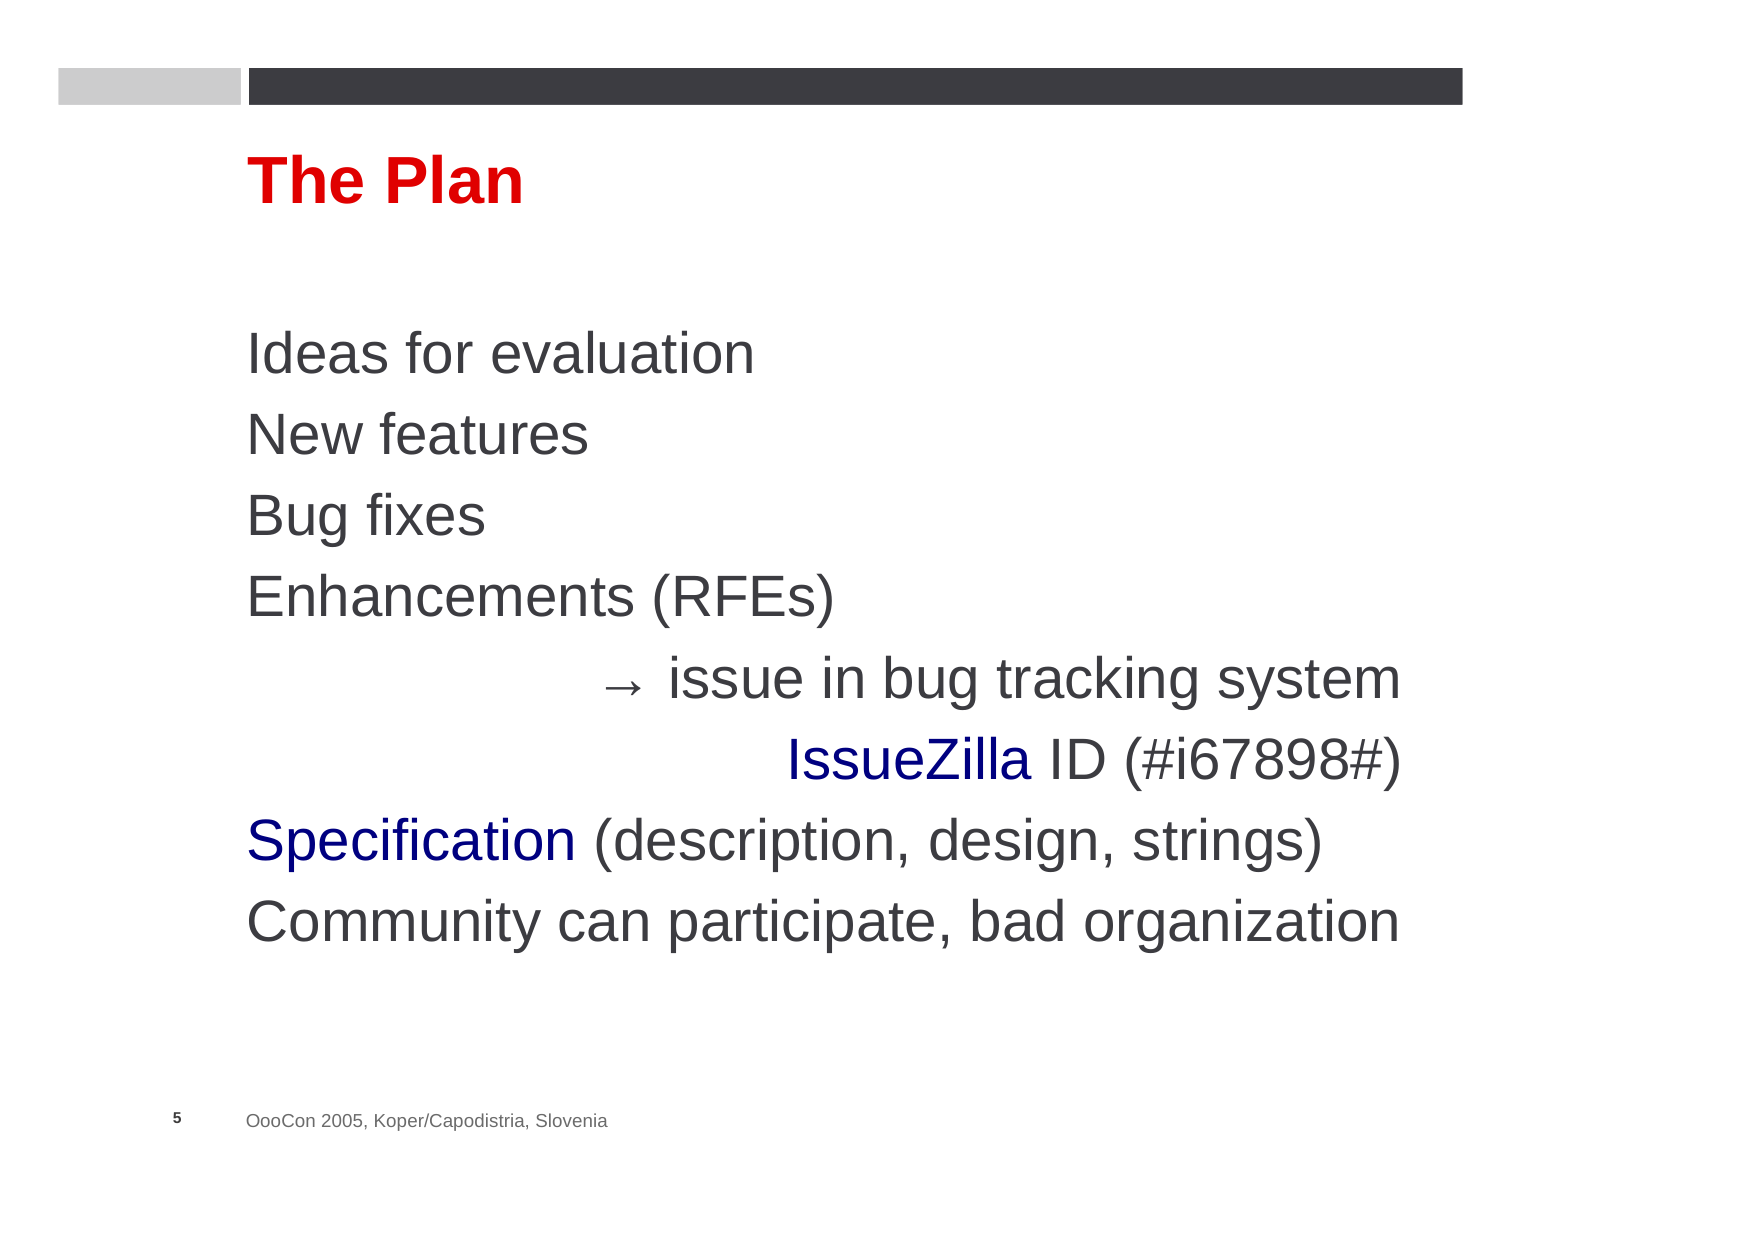

# The Plan
Ideas for evaluation
New features
Bug fixes
Enhancements (RFEs)
 → issue in bug tracking system
IssueZilla ID (#i67898#)
Specification (description, design, strings)
Community can participate, bad organization